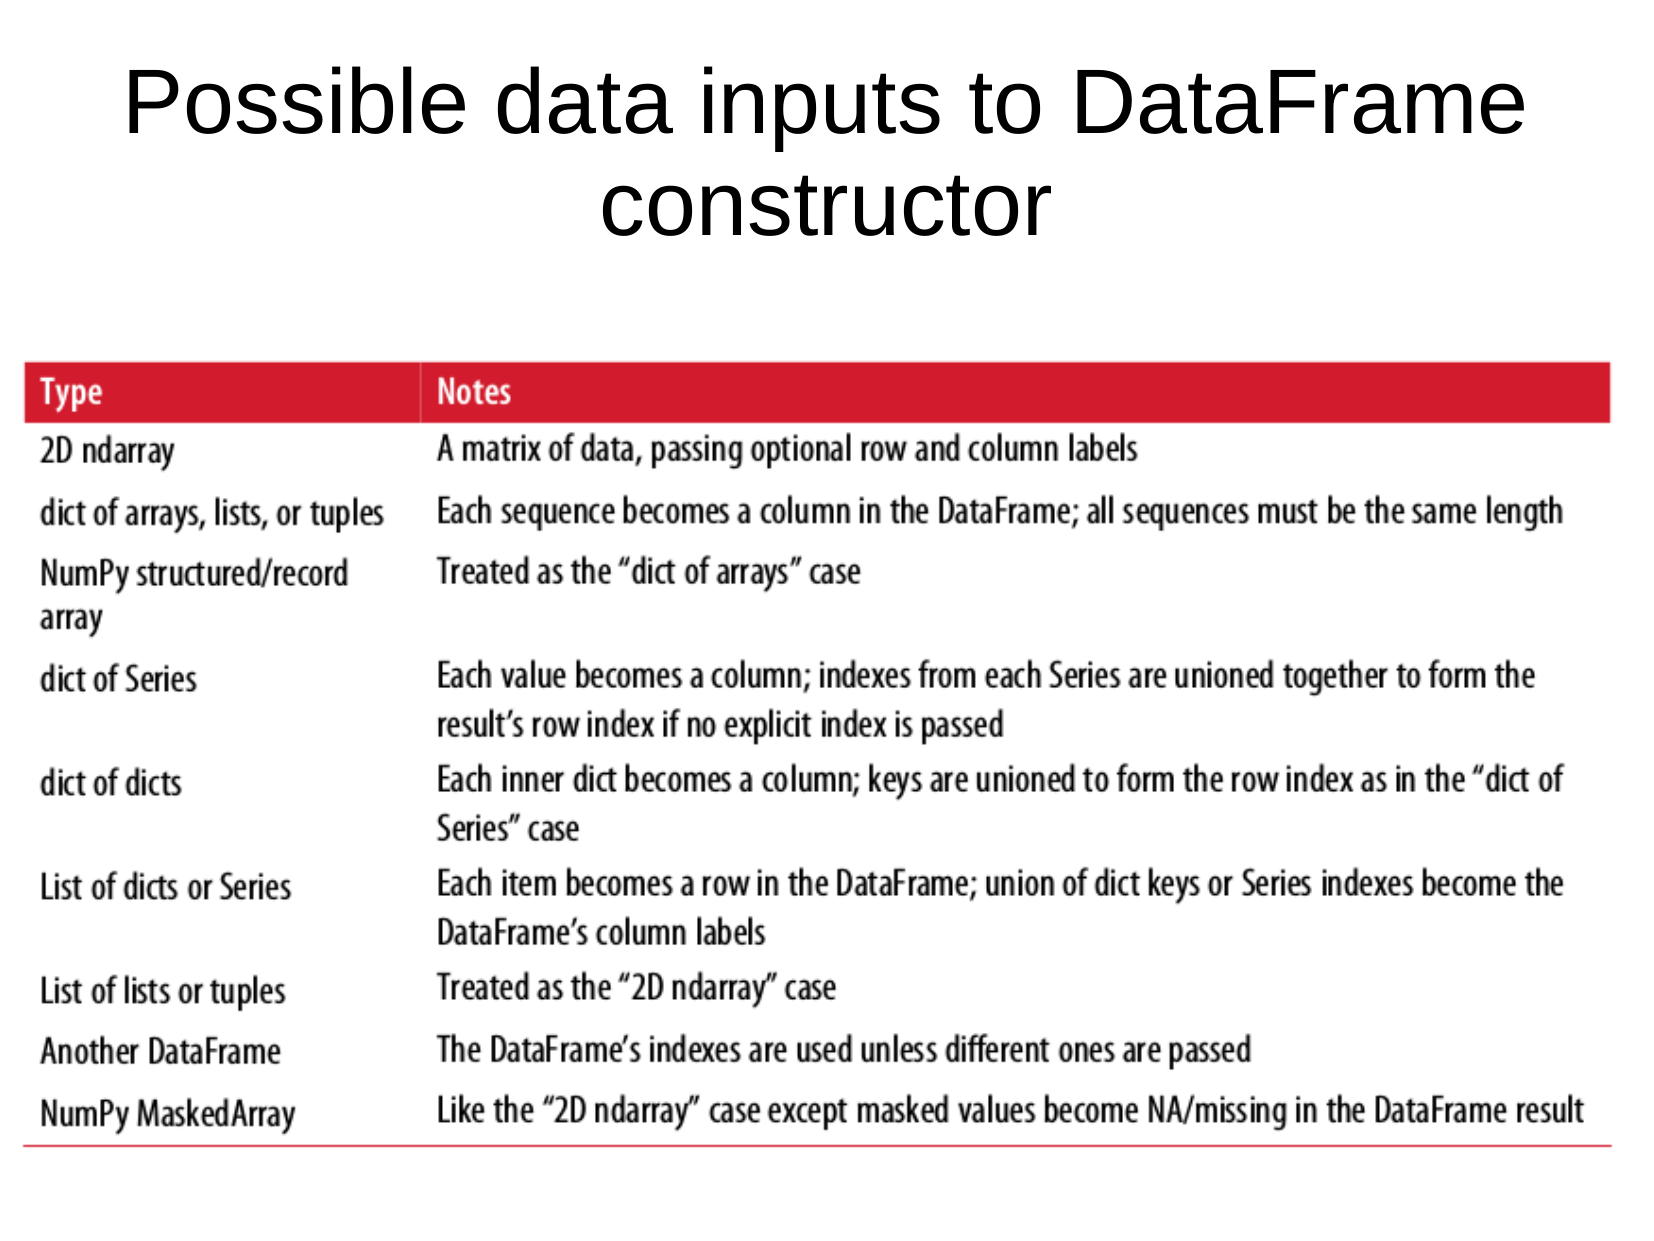

# Possible data inputs to DataFrame constructor